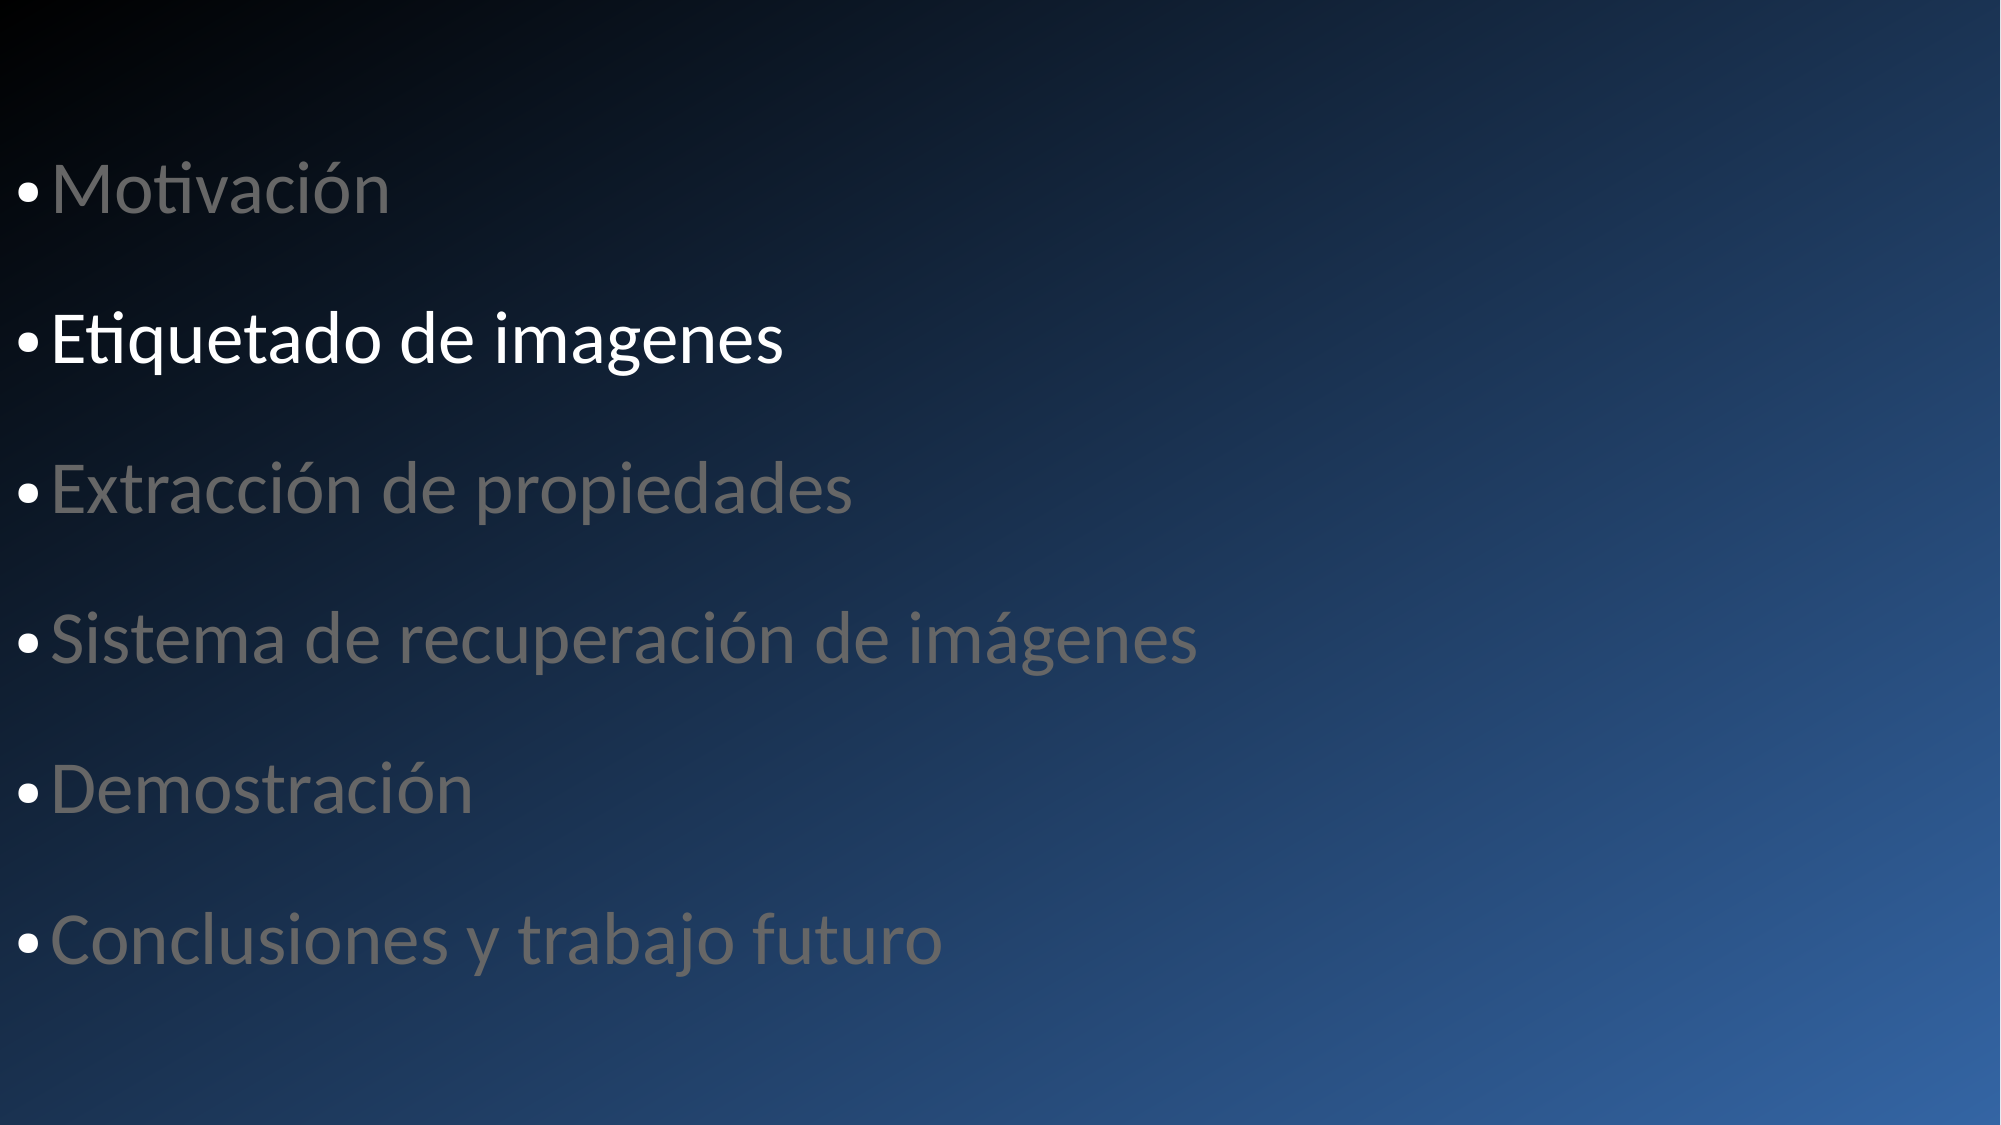

Motivación
Etiquetado de imagenes
Extracción de propiedades
Sistema de recuperación de imágenes
Demostración
Conclusiones y trabajo futuro